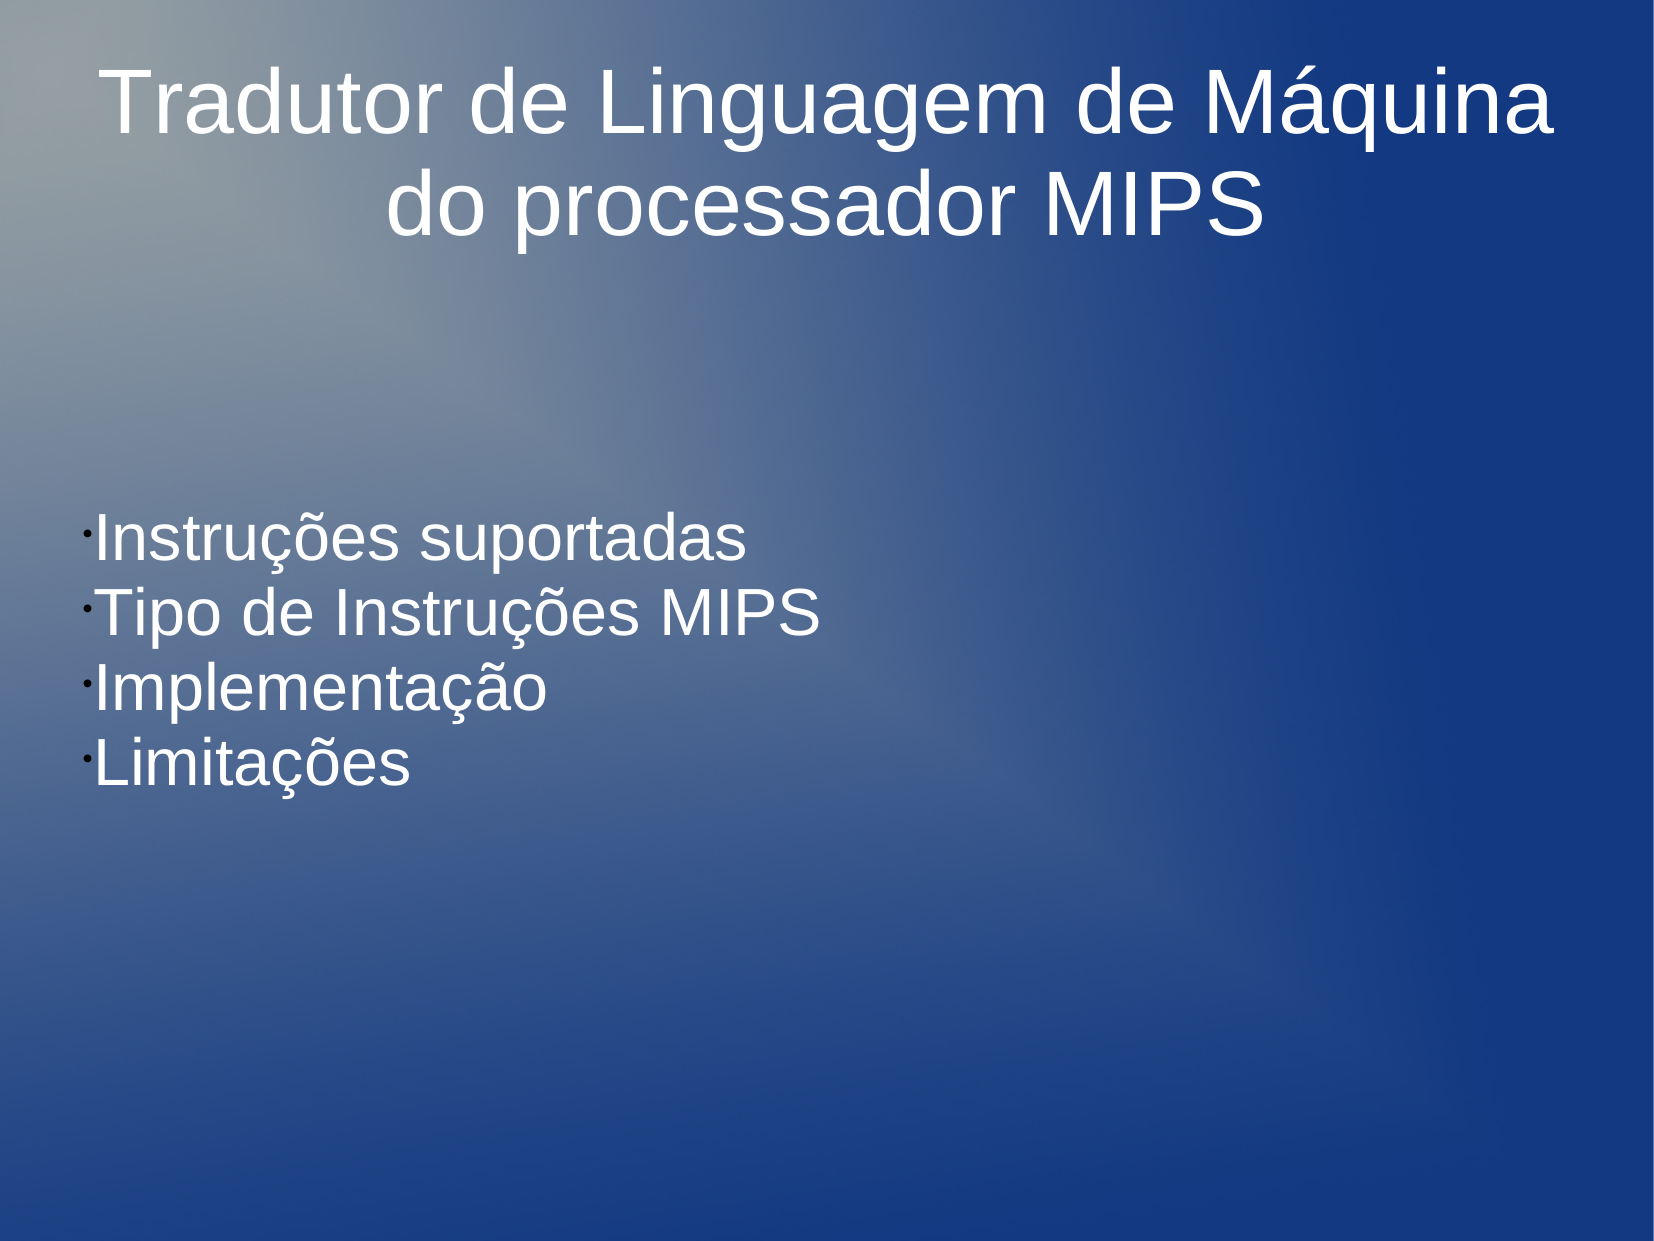

# Tradutor de Linguagem de Máquina do processador MIPS
Instruções suportadas
Tipo de Instruções MIPS
Implementação
Limitações